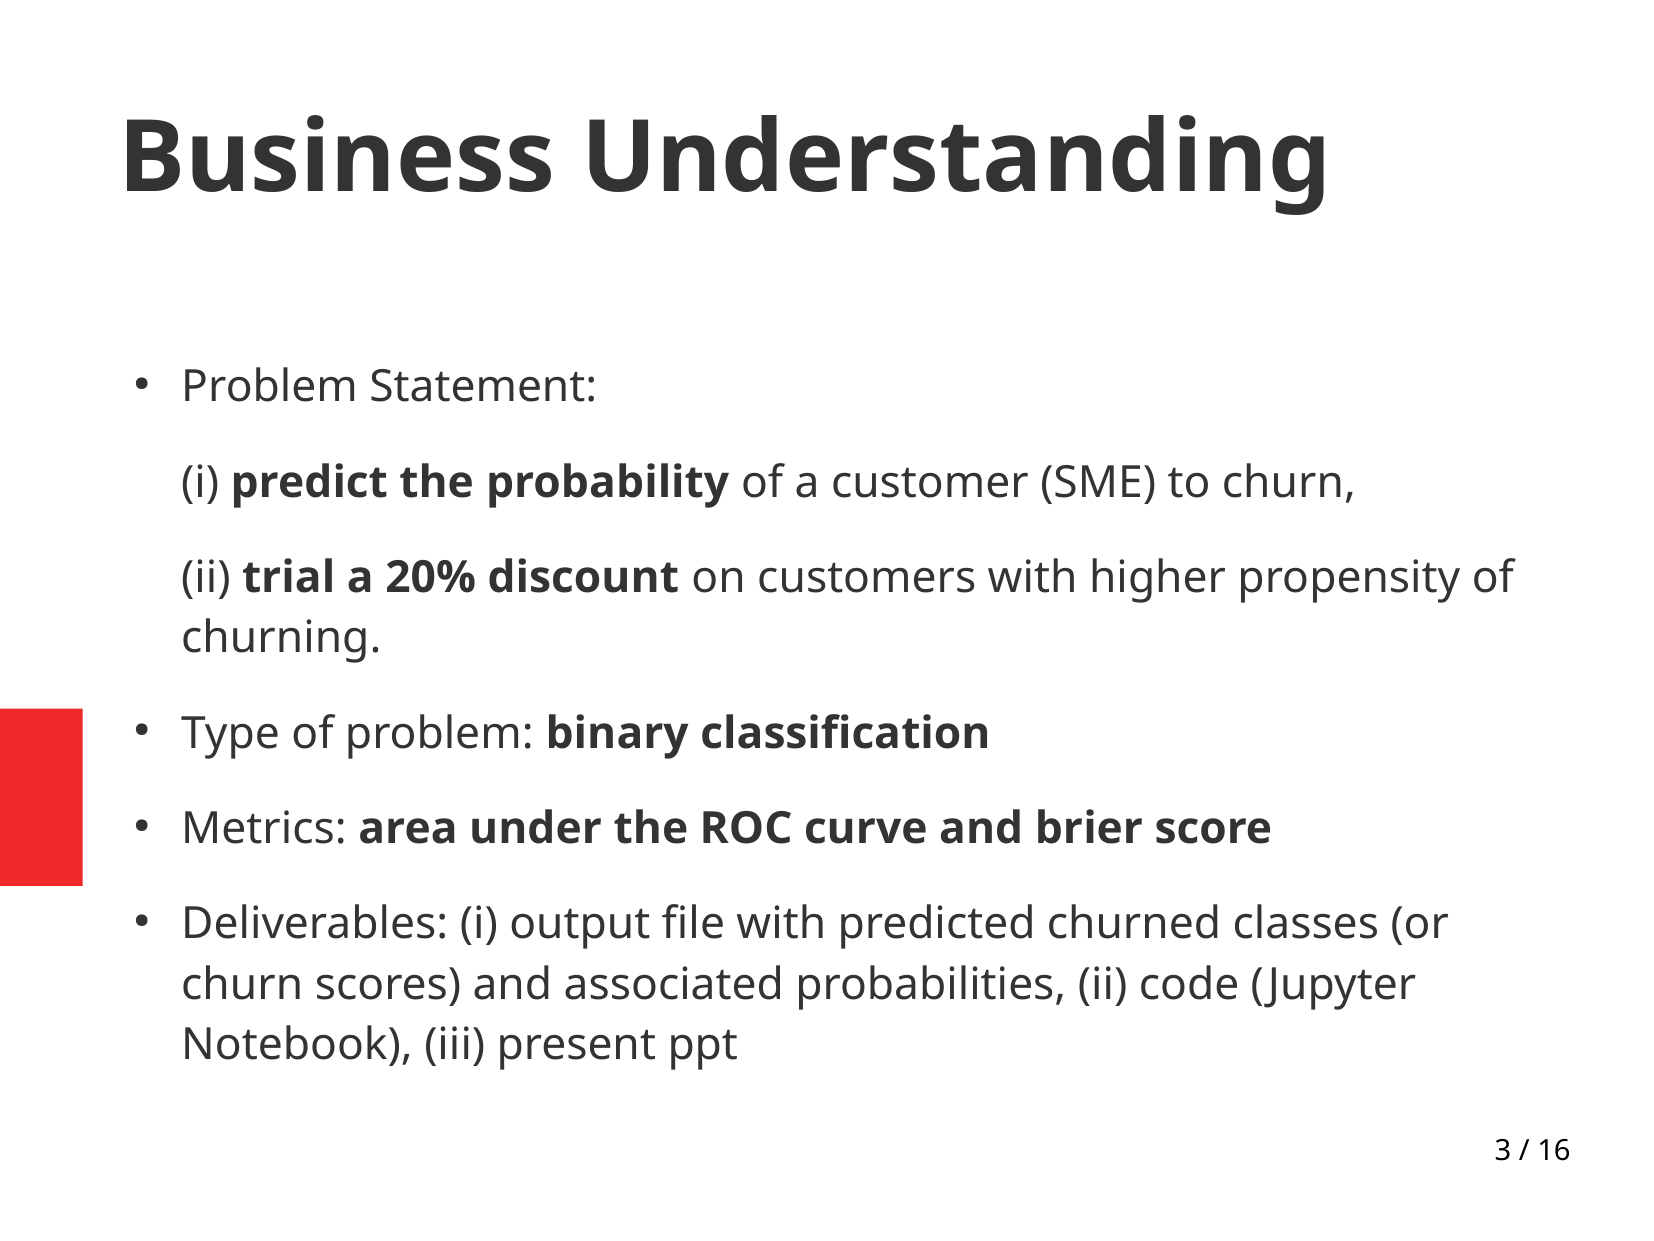

# Business Understanding
Problem Statement:
(i) predict the probability of a customer (SME) to churn,
(ii) trial a 20% discount on customers with higher propensity of churning.
Type of problem: binary classification
Metrics: area under the ROC curve and brier score
Deliverables: (i) output file with predicted churned classes (or churn scores) and associated probabilities, (ii) code (Jupyter Notebook), (iii) present ppt
3